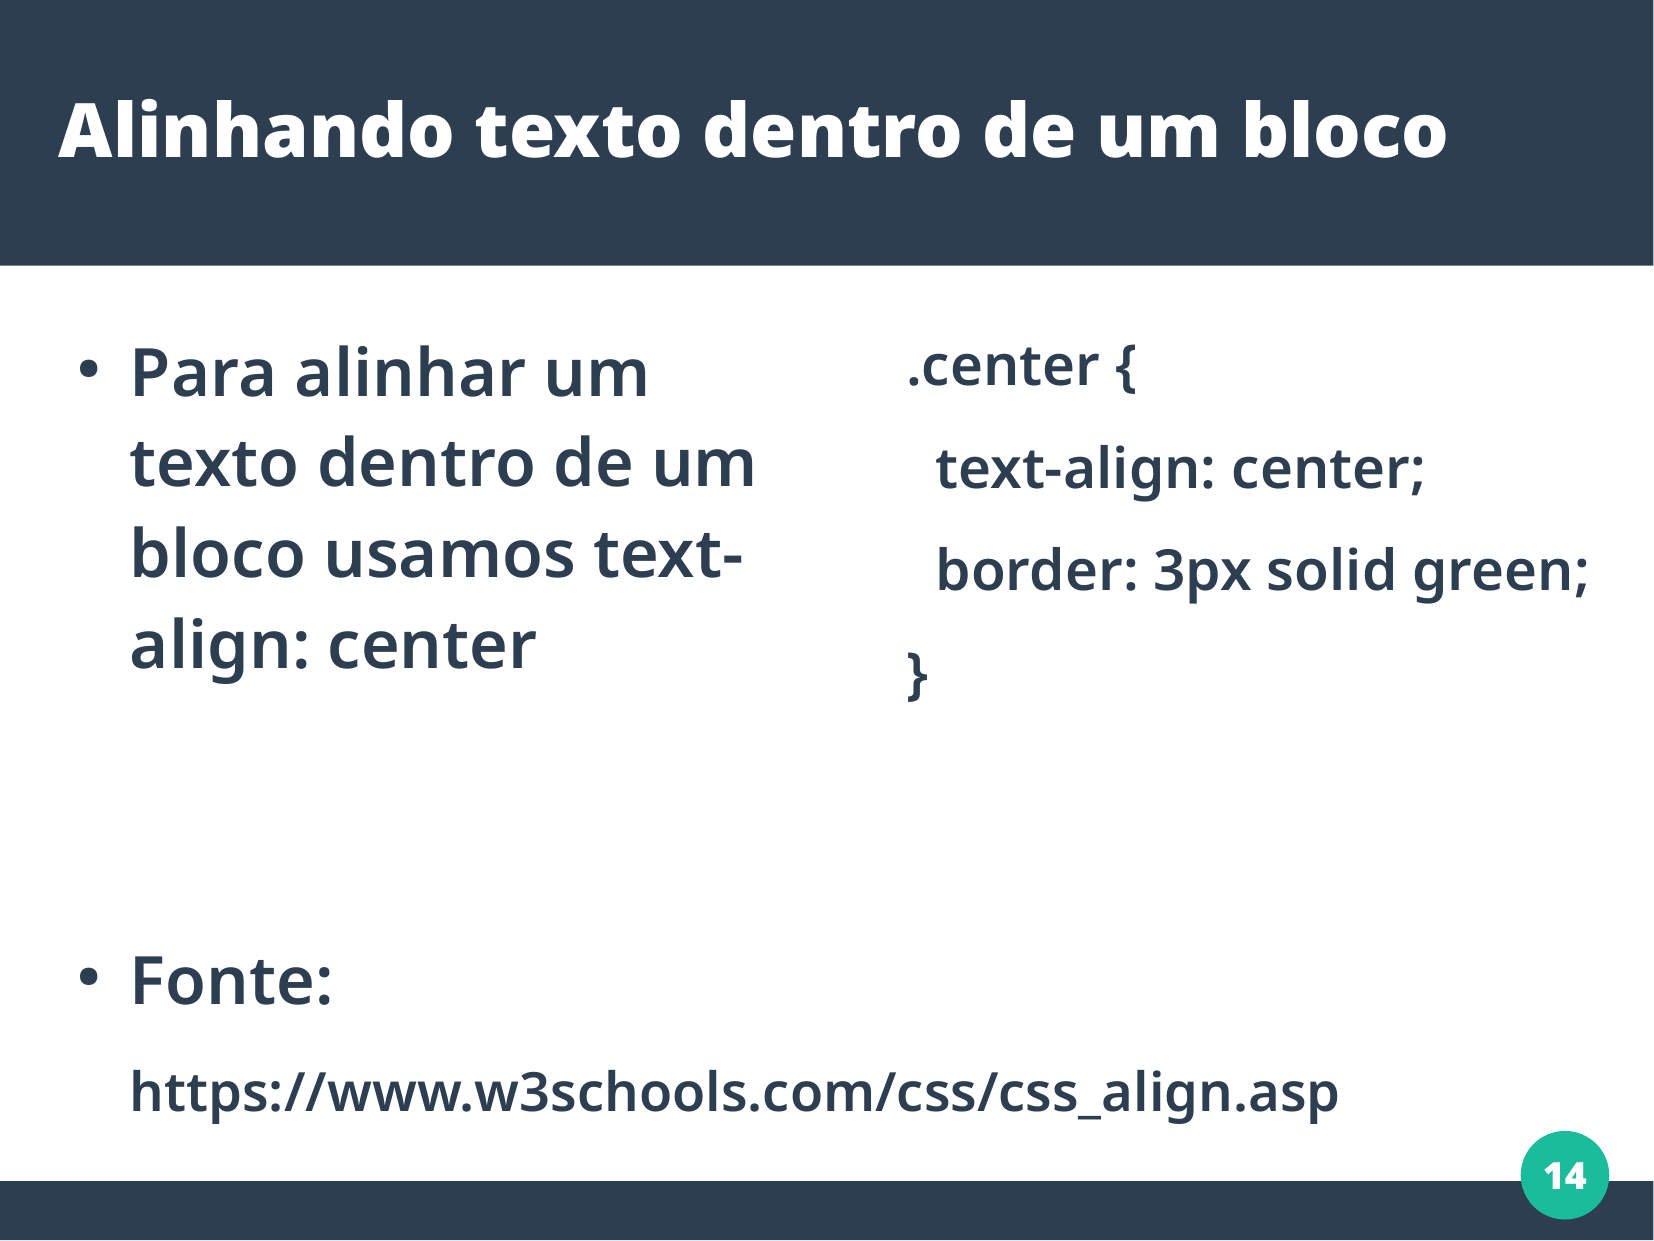

# Alinhando texto dentro de um bloco
Para alinhar um texto dentro de um bloco usamos text-align: center
.center {
 text-align: center;
 border: 3px solid green;
}
Fonte:
https://www.w3schools.com/css/css_align.asp
14